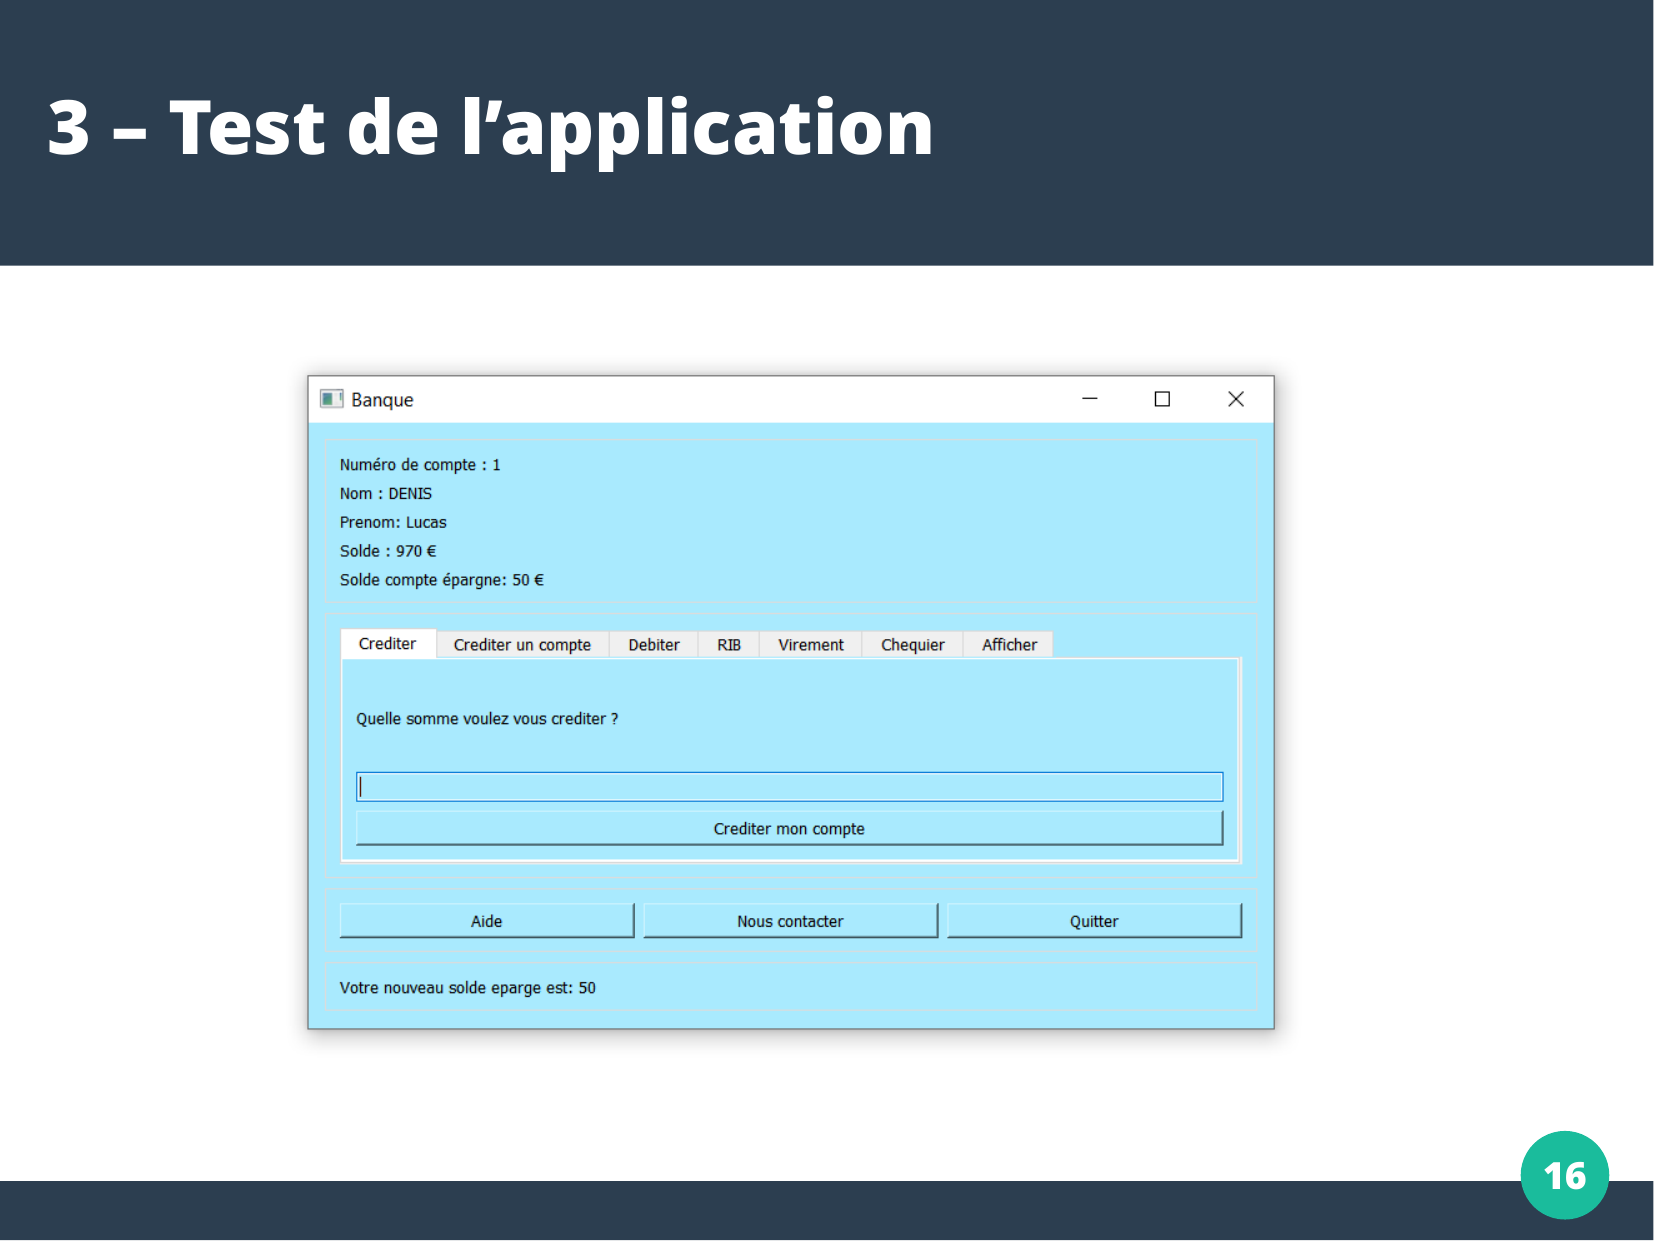

# 3 – Test de l’application
16